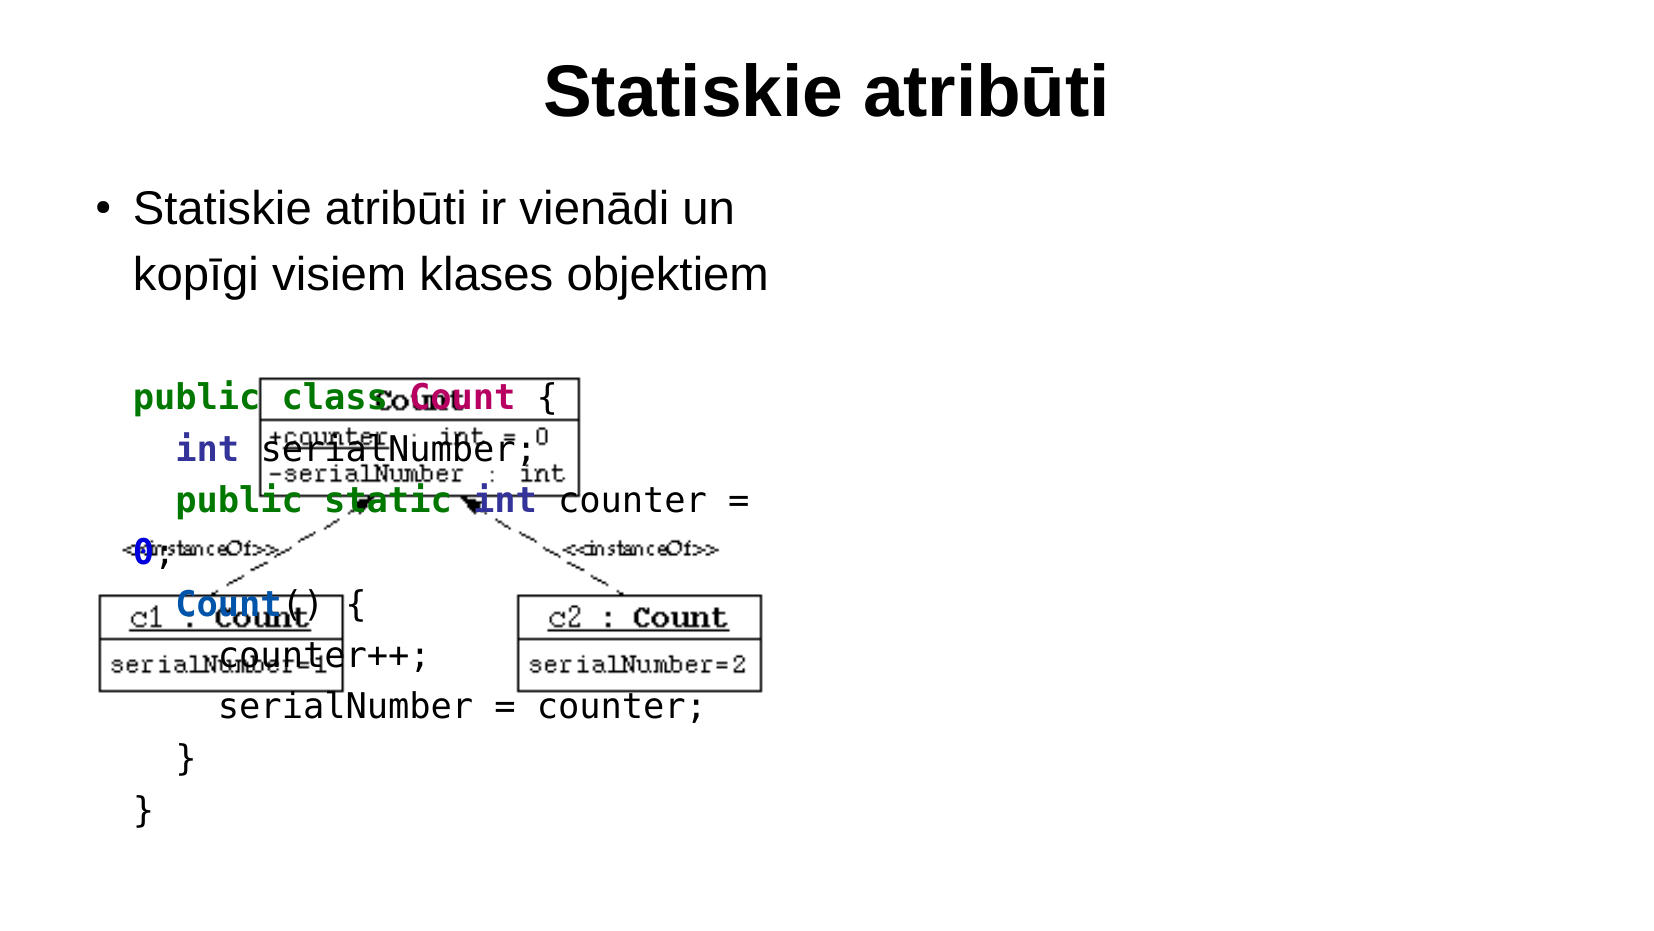

# Statiskie atribūti
Statiskie atribūti ir vienādi un kopīgi visiem klases objektiem
public class Count {
 int serialNumber;
 public static int counter = 0;
 Count() {
 counter++;
 serialNumber = counter;
 }
}